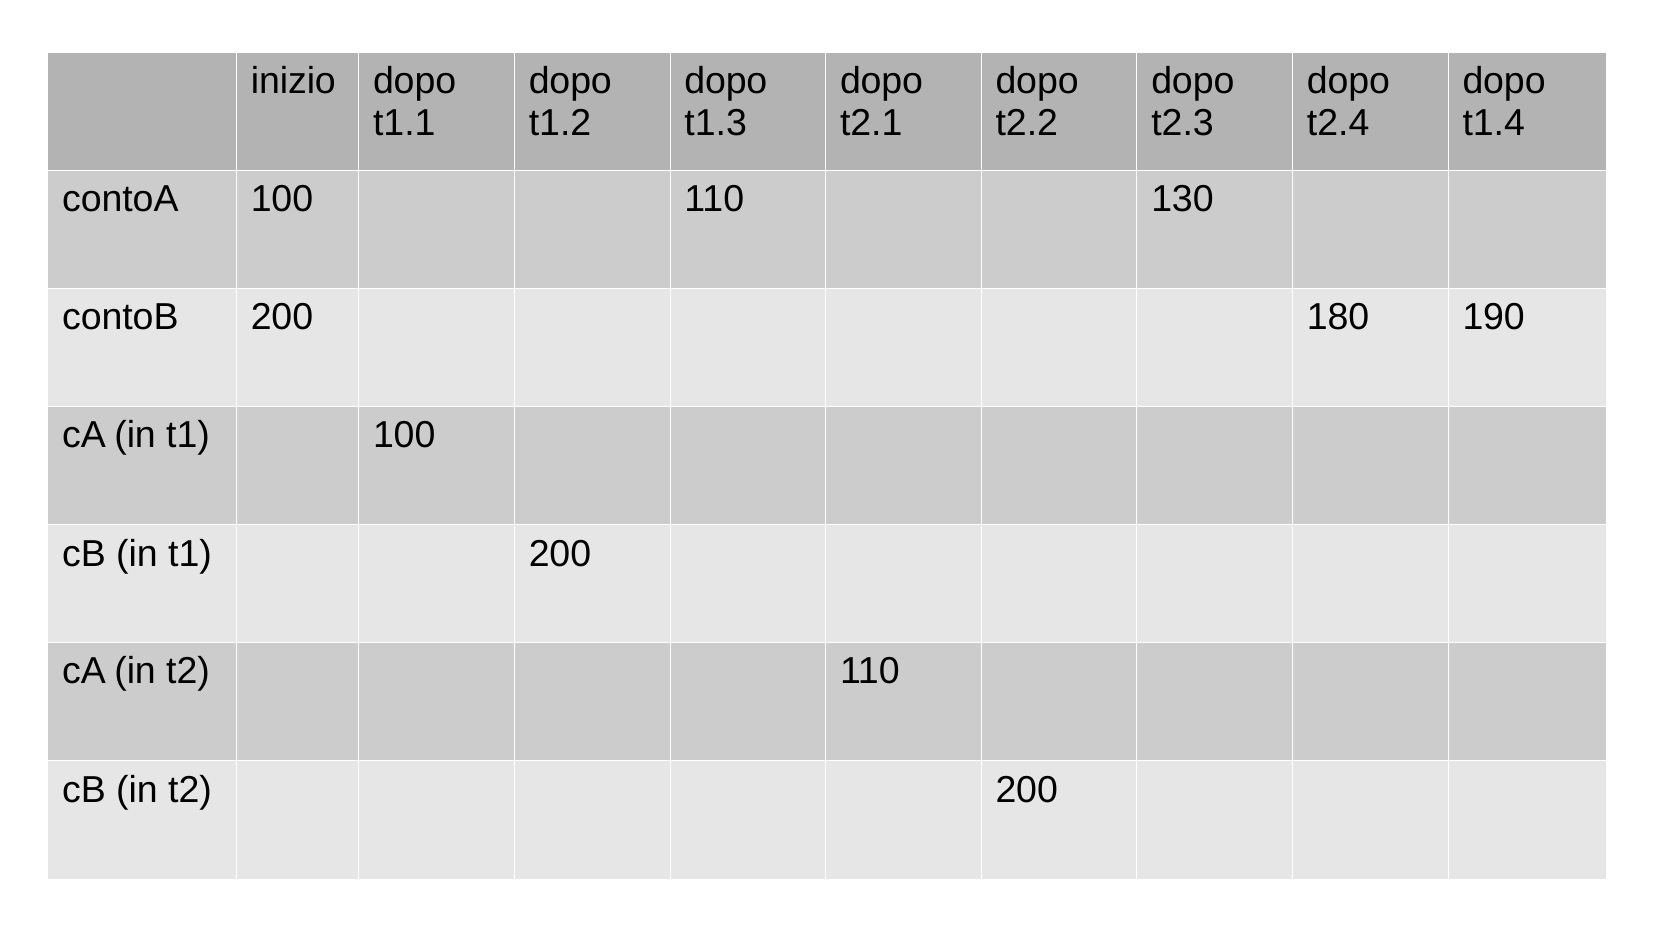

| | inizio | dopo t1.1 | dopo t1.2 | dopo t1.3 | dopo t2.1 | dopo t2.2 | dopo t2.3 | dopo t2.4 | dopo t1.4 |
| --- | --- | --- | --- | --- | --- | --- | --- | --- | --- |
| contoA | 100 | | | 110 | | | 130 | | |
| contoB | 200 | | | | | | | 180 | 190 |
| cA (in t1) | | 100 | | | | | | | |
| cB (in t1) | | | 200 | | | | | | |
| cA (in t2) | | | | | 110 | | | | |
| cB (in t2) | | | | | | 200 | | | |